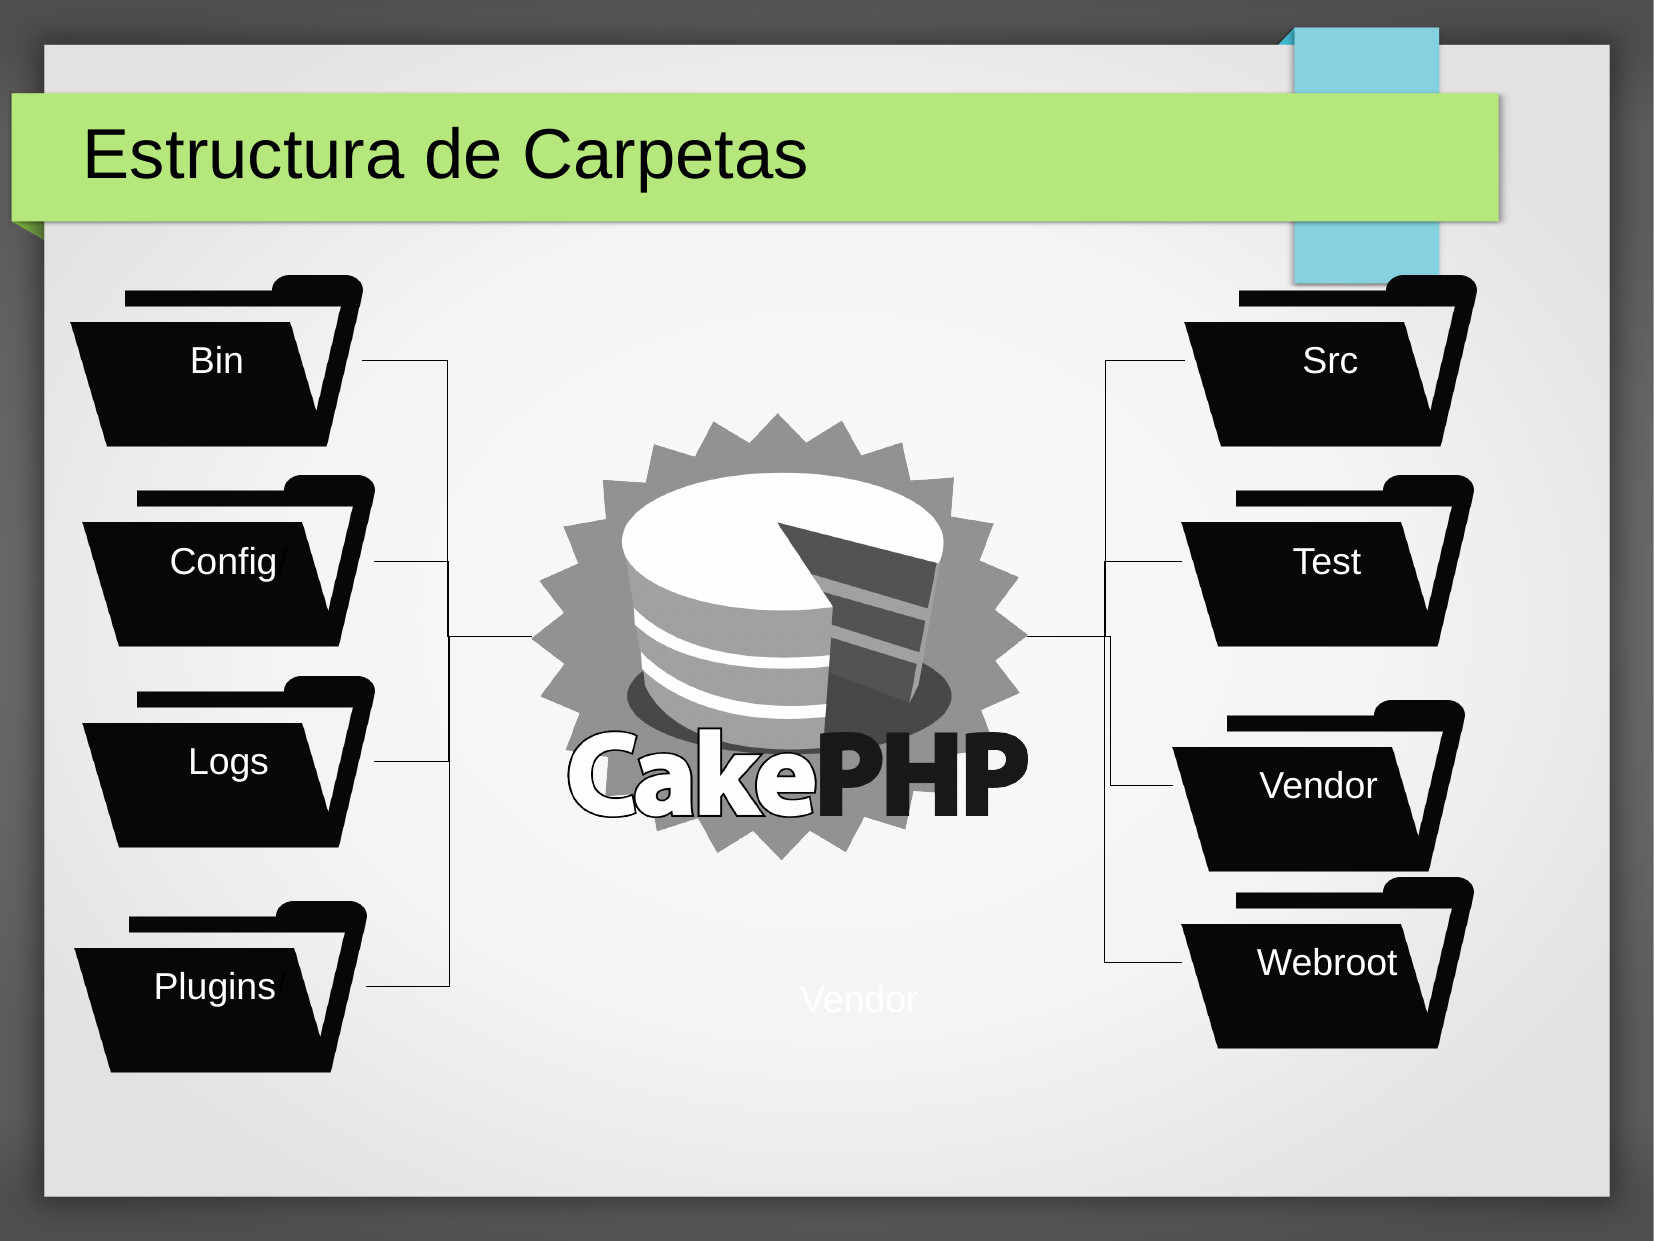

# Estructura de Carpetas
Bin
Src
Config/
Test
Logs
Vendor
Webroot
Plugins/
Vendor